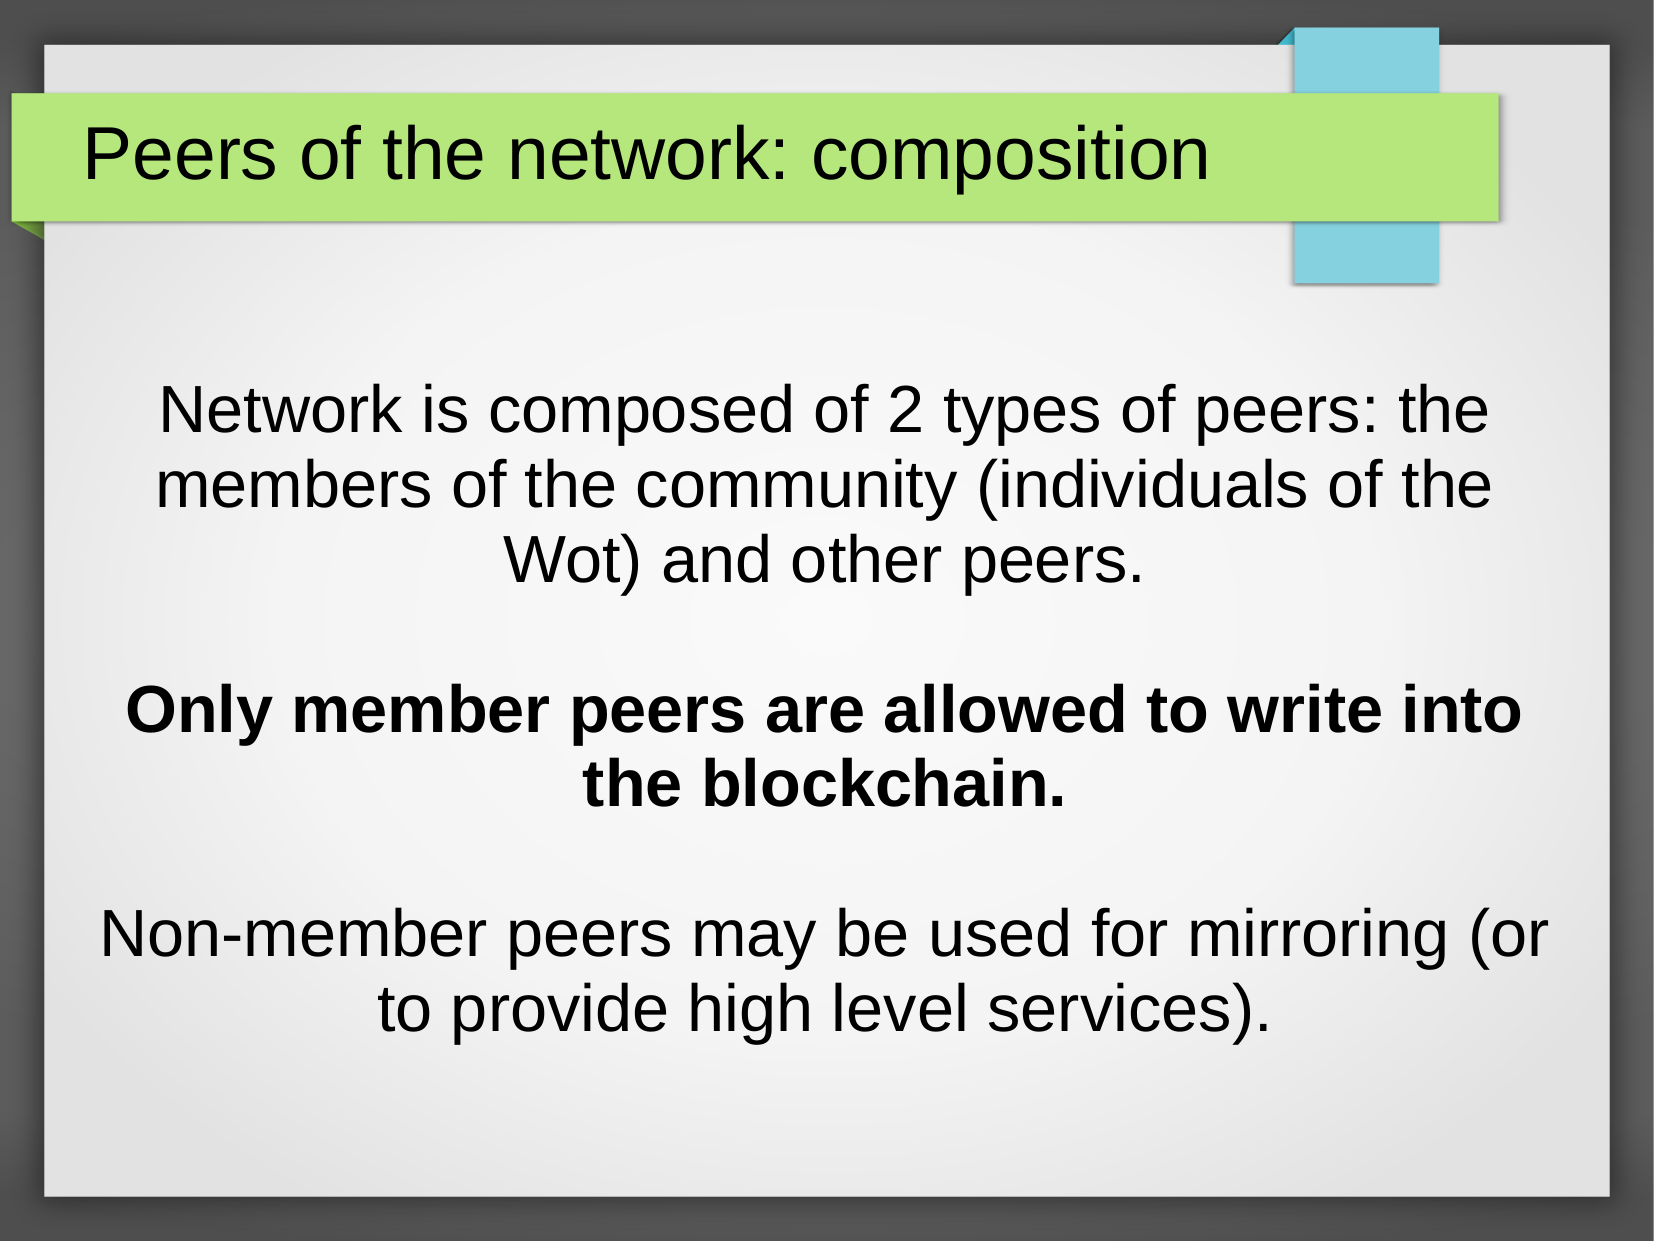

# Peers of the network: composition
Network is composed of 2 types of peers: the members of the community (individuals of the Wot) and other peers.
Only member peers are allowed to write into the blockchain.
Non-member peers may be used for mirroring (or to provide high level services).